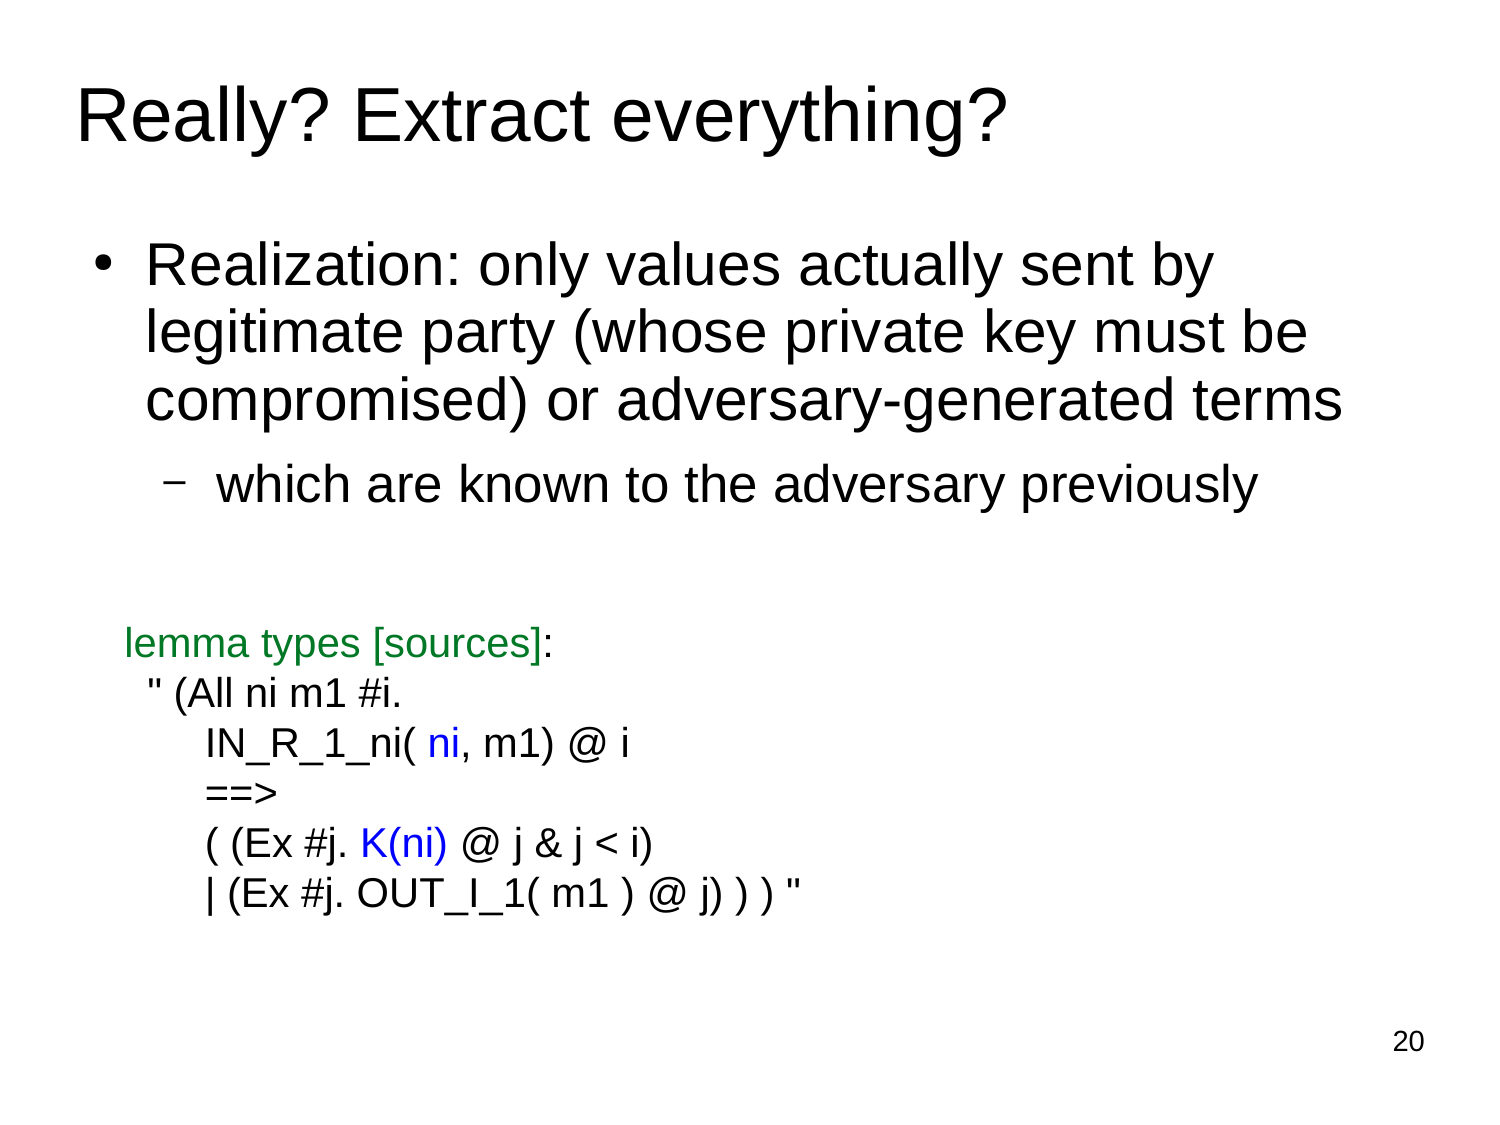

# Really? Extract everything?
Realization: only values actually sent by legitimate party (whose private key must be compromised) or adversary-generated terms
which are known to the adversary previously
lemma types [sources]:
 " (All ni m1 #i.
 IN_R_1_ni( ni, m1) @ i
 ==>
 ( (Ex #j. K(ni) @ j & j < i)
 | (Ex #j. OUT_I_1( m1 ) @ j) ) ) "
20